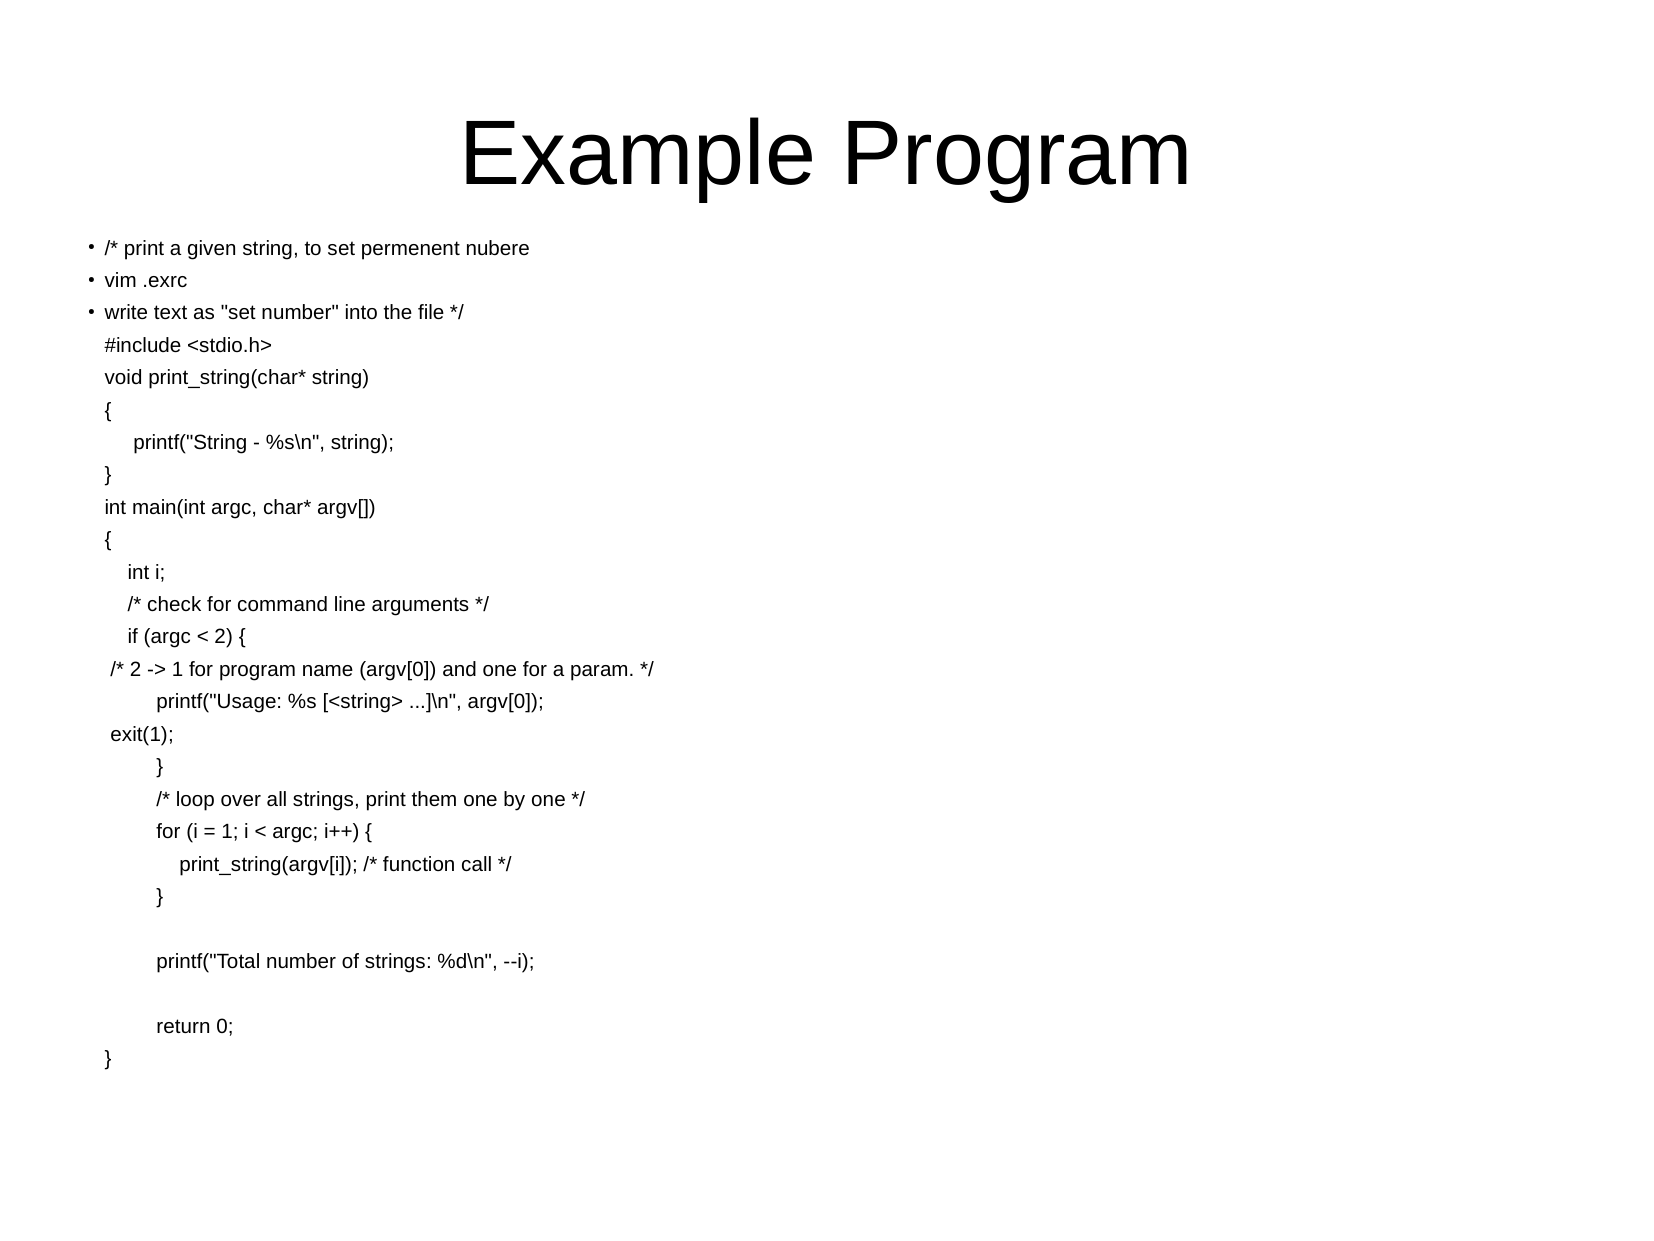

# Example Program
/* print a given string, to set permenent nubere
vim .exrc
write text as "set number" into the file */
#include <stdio.h>
void print_string(char* string)
{
 printf("String - %s\n", string);
}
int main(int argc, char* argv[])
{
 int i;
 /* check for command line arguments */
 if (argc < 2) {
 /* 2 -> 1 for program name (argv[0]) and one for a param. */
 printf("Usage: %s [<string> ...]\n", argv[0]);
 exit(1);
 }
 /* loop over all strings, print them one by one */
 for (i = 1; i < argc; i++) {
 print_string(argv[i]); /* function call */
 }
 printf("Total number of strings: %d\n", --i);
 return 0;
}